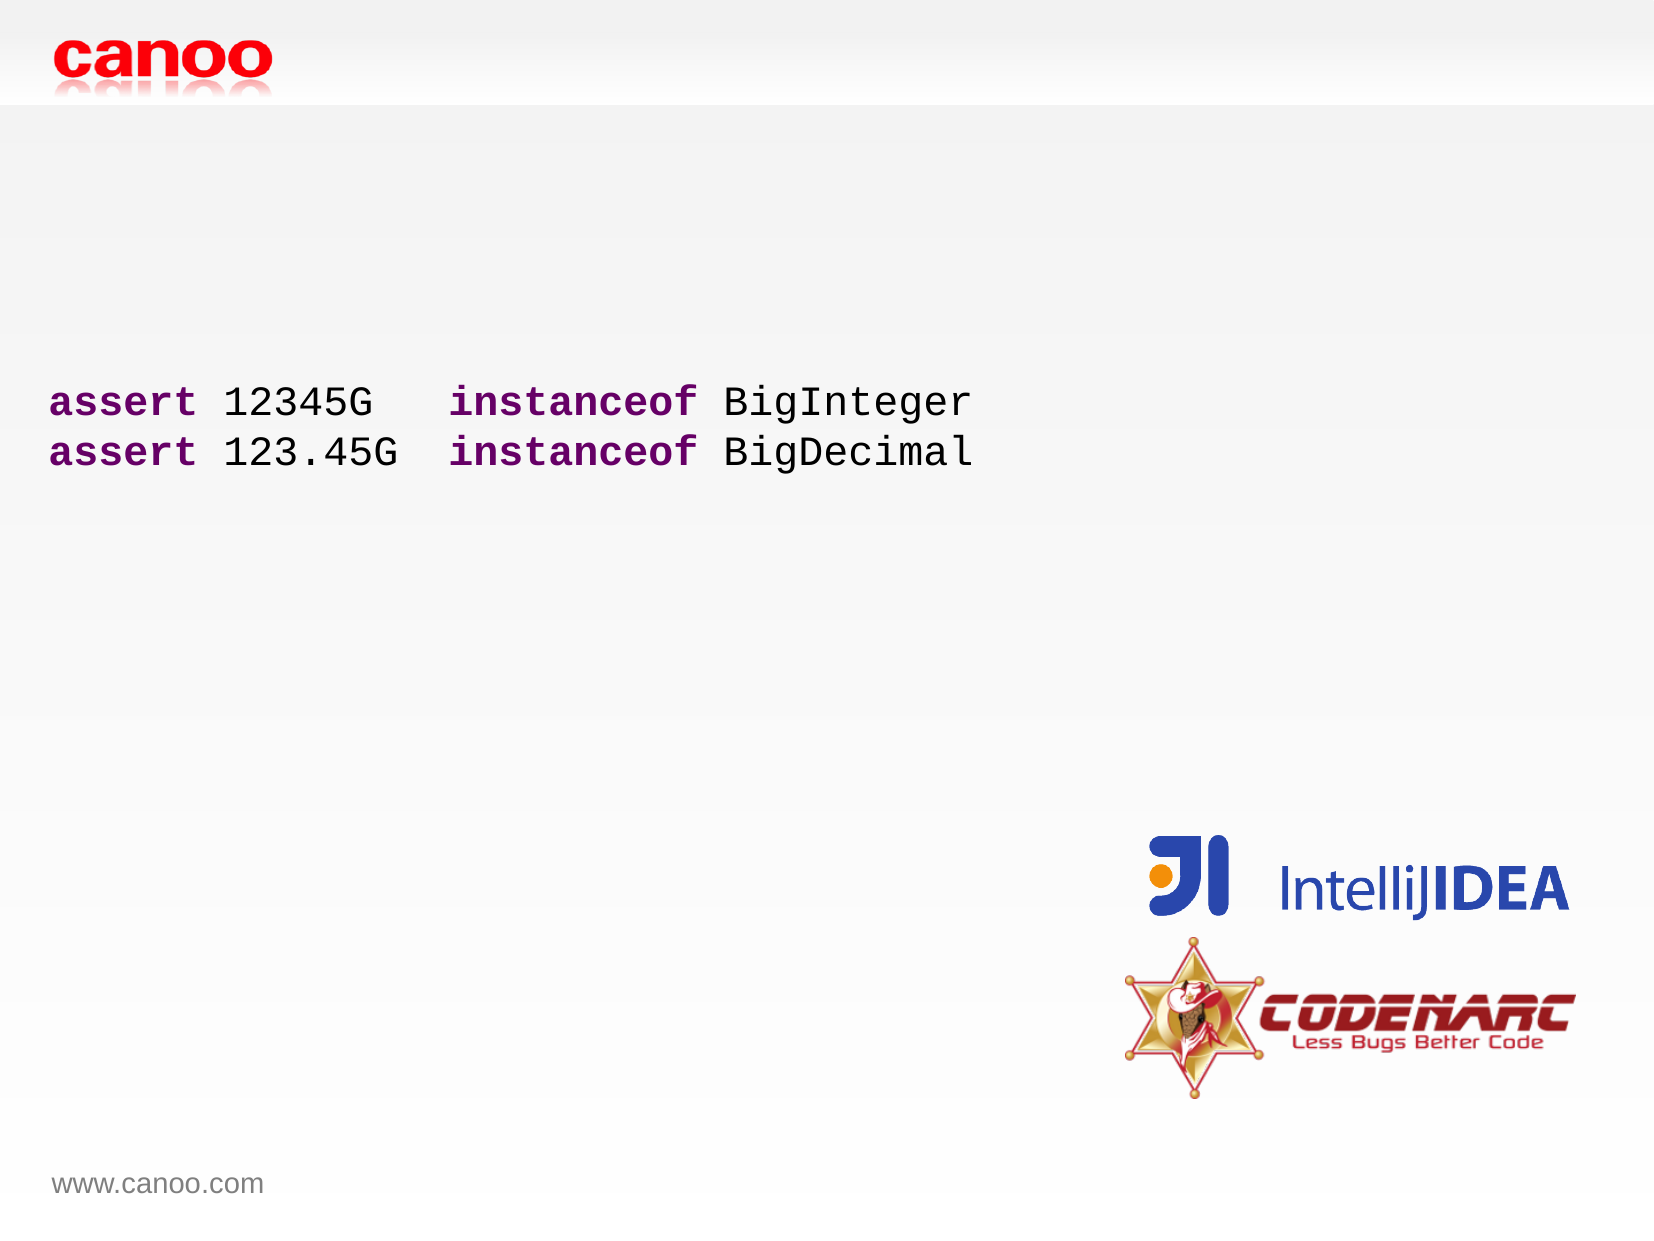

# assert 12345G instanceof BigInteger assert 123.45G instanceof BigDecimal